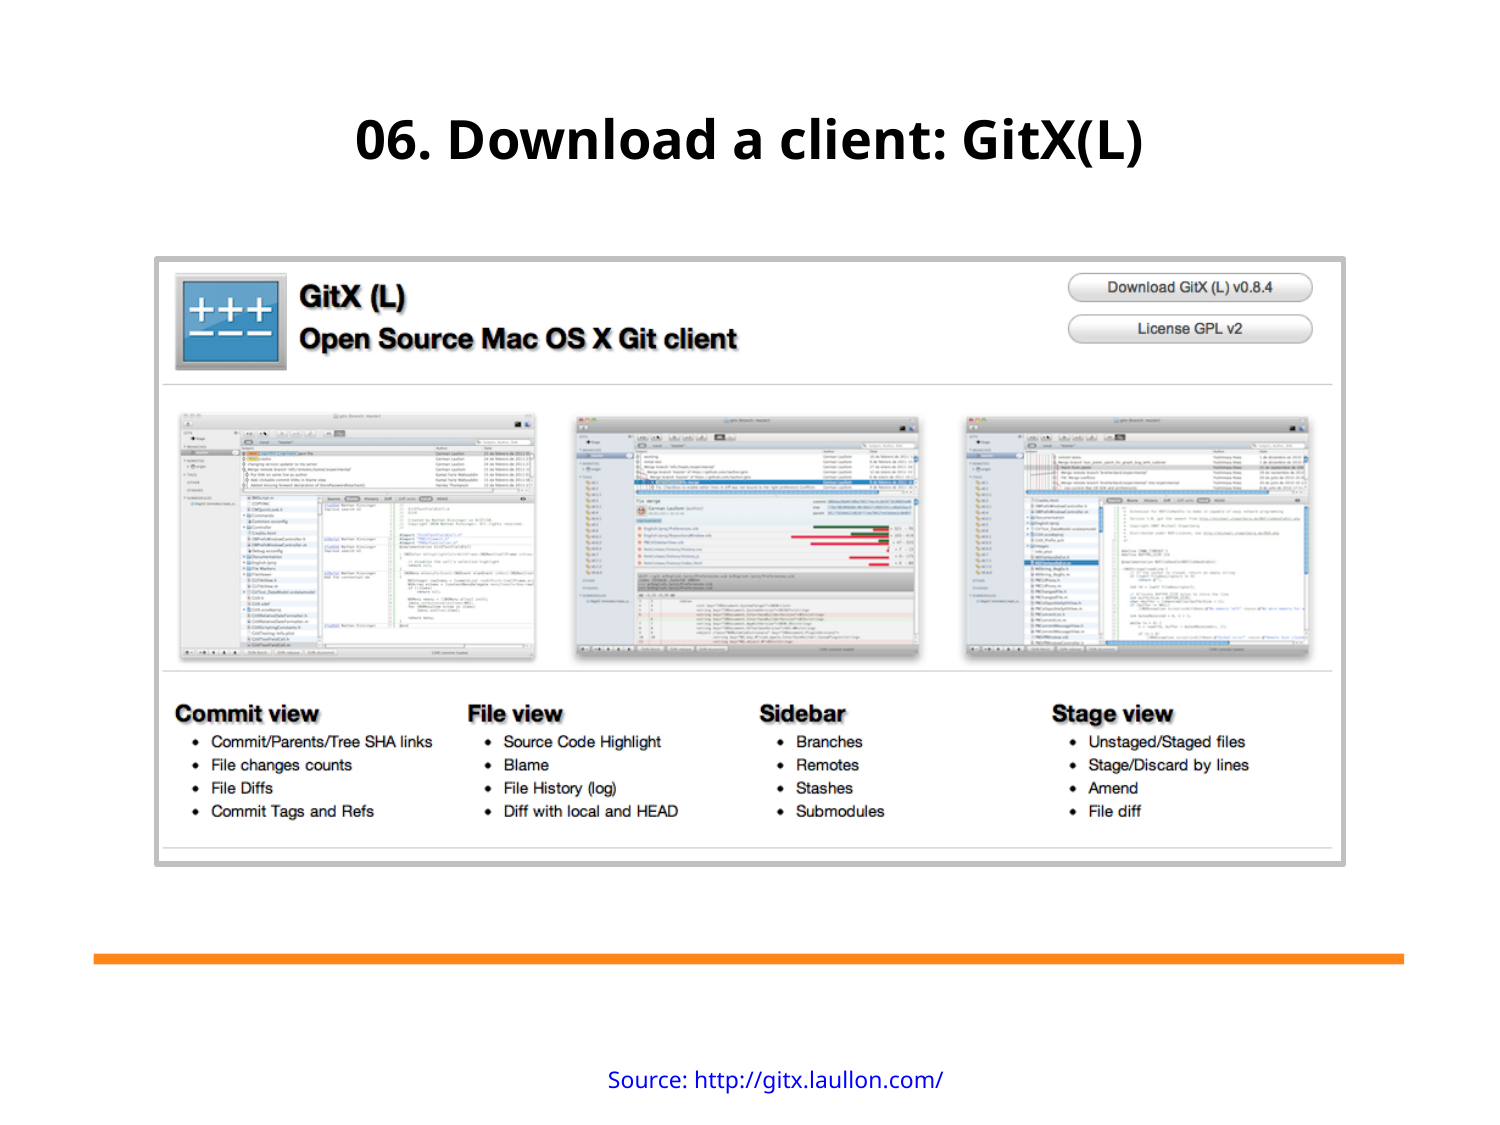

# 06. Download a client: GitX(L)
Source: http://gitx.laullon.com/